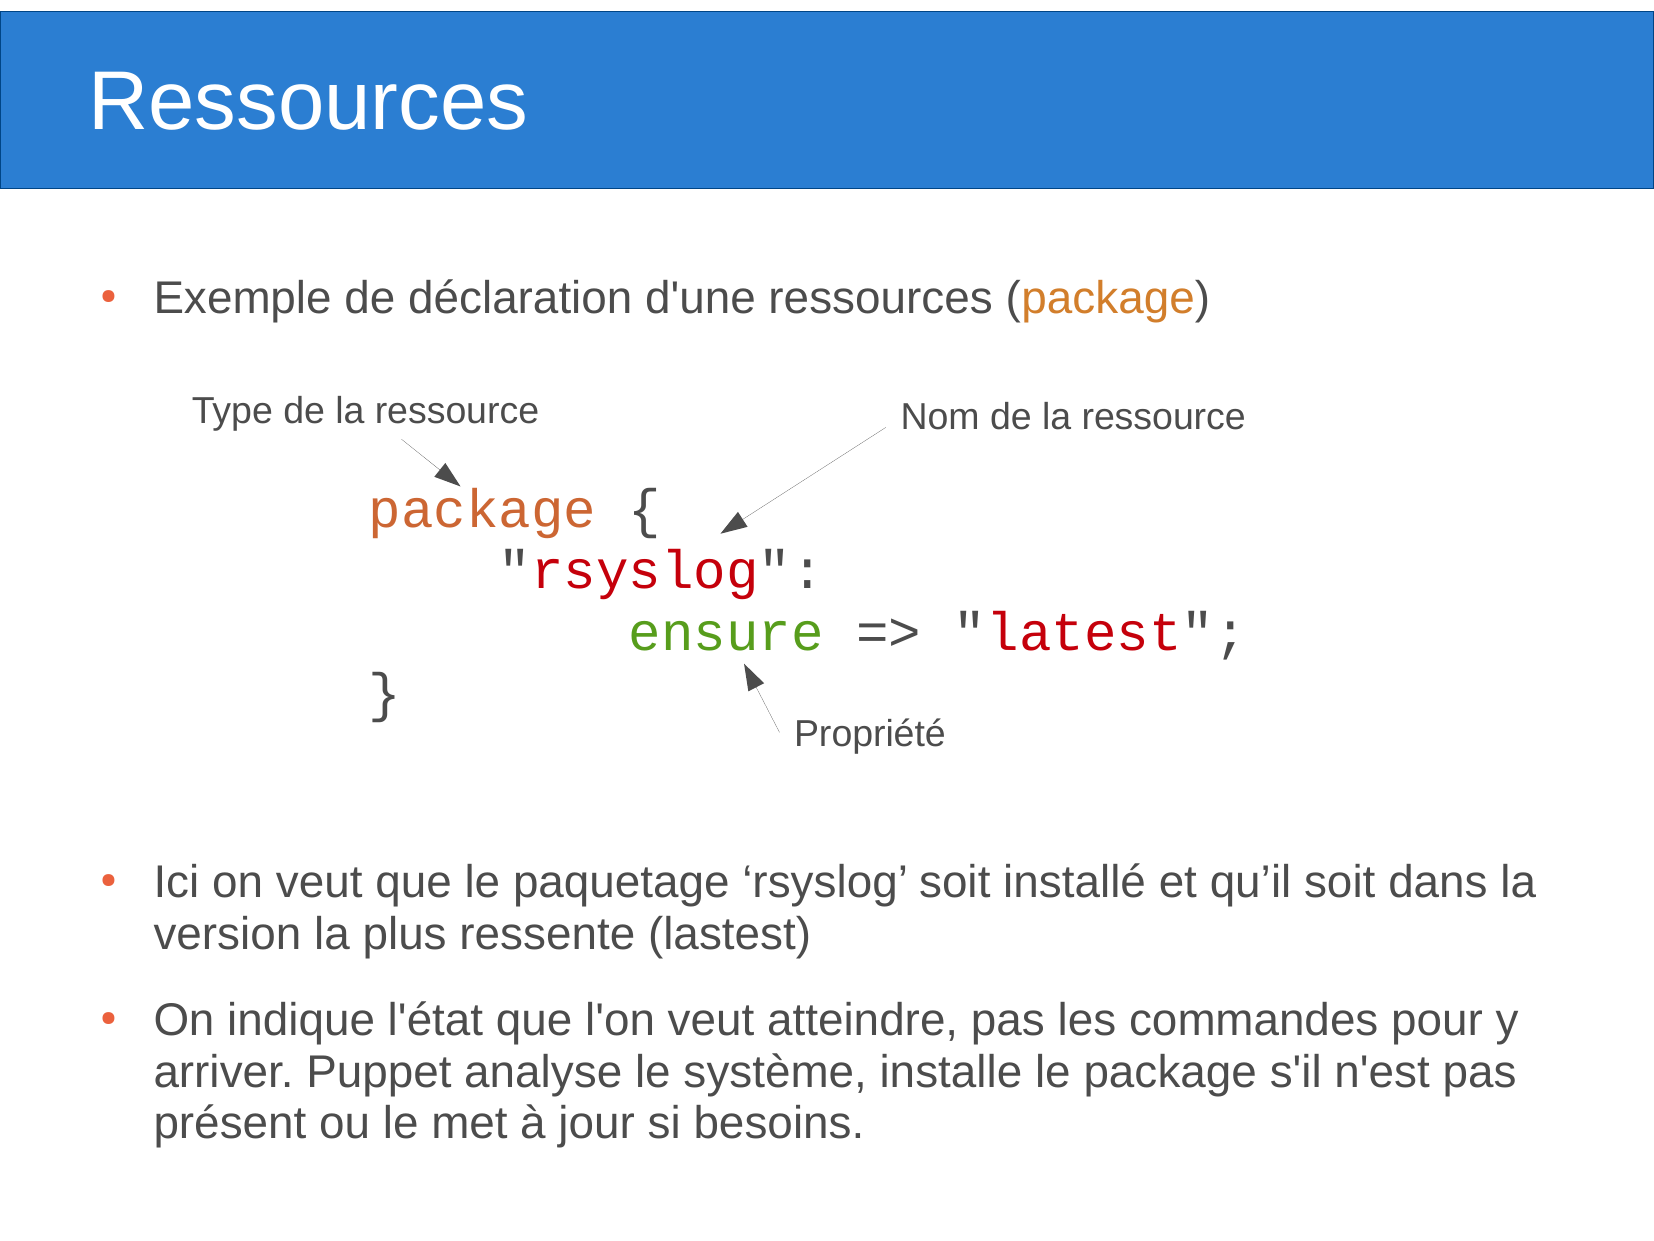

# Ressources
Exemple de déclaration d'une ressources (package)
Nom de la ressource
Type de la ressource
package {
 "rsyslog":
 ensure => "latest";
}
Propriété
Ici on veut que le paquetage ‘rsyslog’ soit installé et qu’il soit dans la version la plus ressente (lastest)
On indique l'état que l'on veut atteindre, pas les commandes pour y arriver. Puppet analyse le système, installe le package s'il n'est pas présent ou le met à jour si besoins.